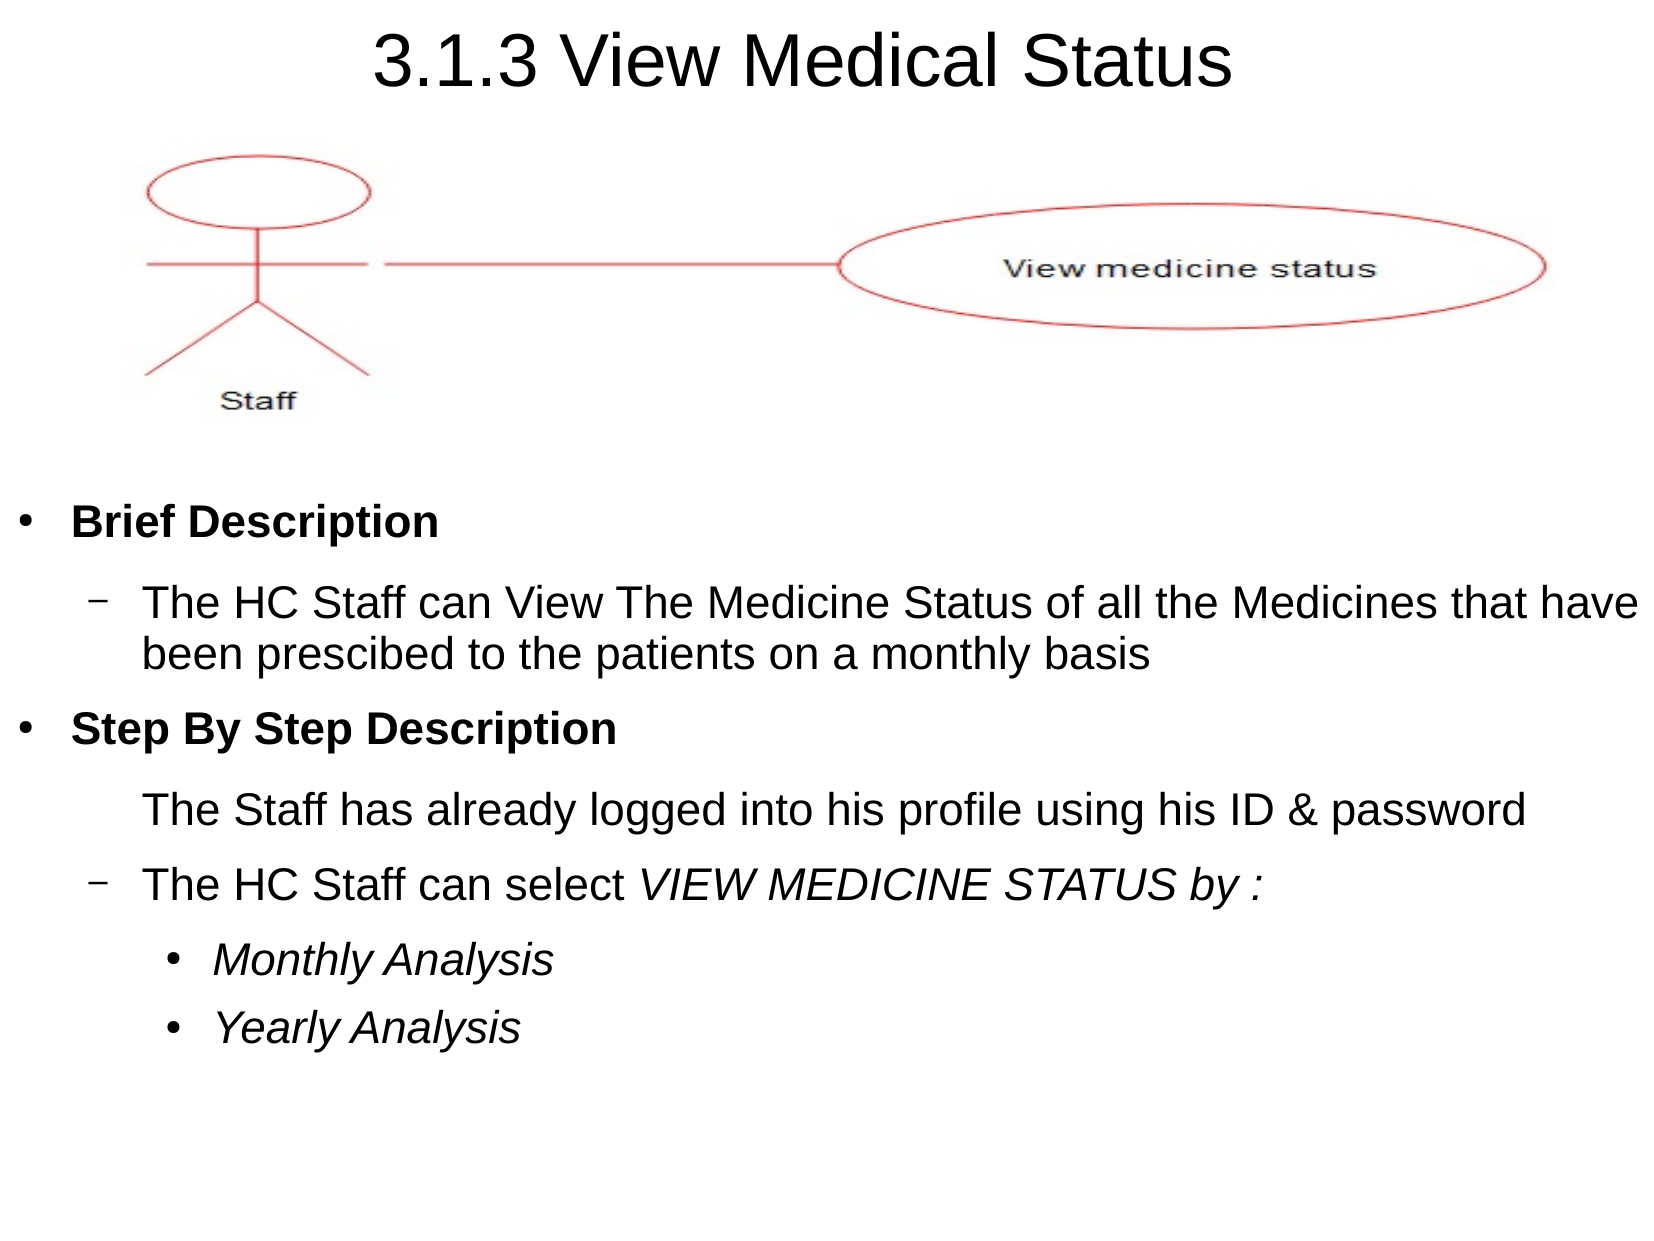

# 3.1.3 View Medical Status
Brief Description
The HC Staff can View The Medicine Status of all the Medicines that have been prescibed to the patients on a monthly basis
Step By Step Description
The Staff has already logged into his profile using his ID & password
The HC Staff can select VIEW MEDICINE STATUS by :
Monthly Analysis
Yearly Analysis